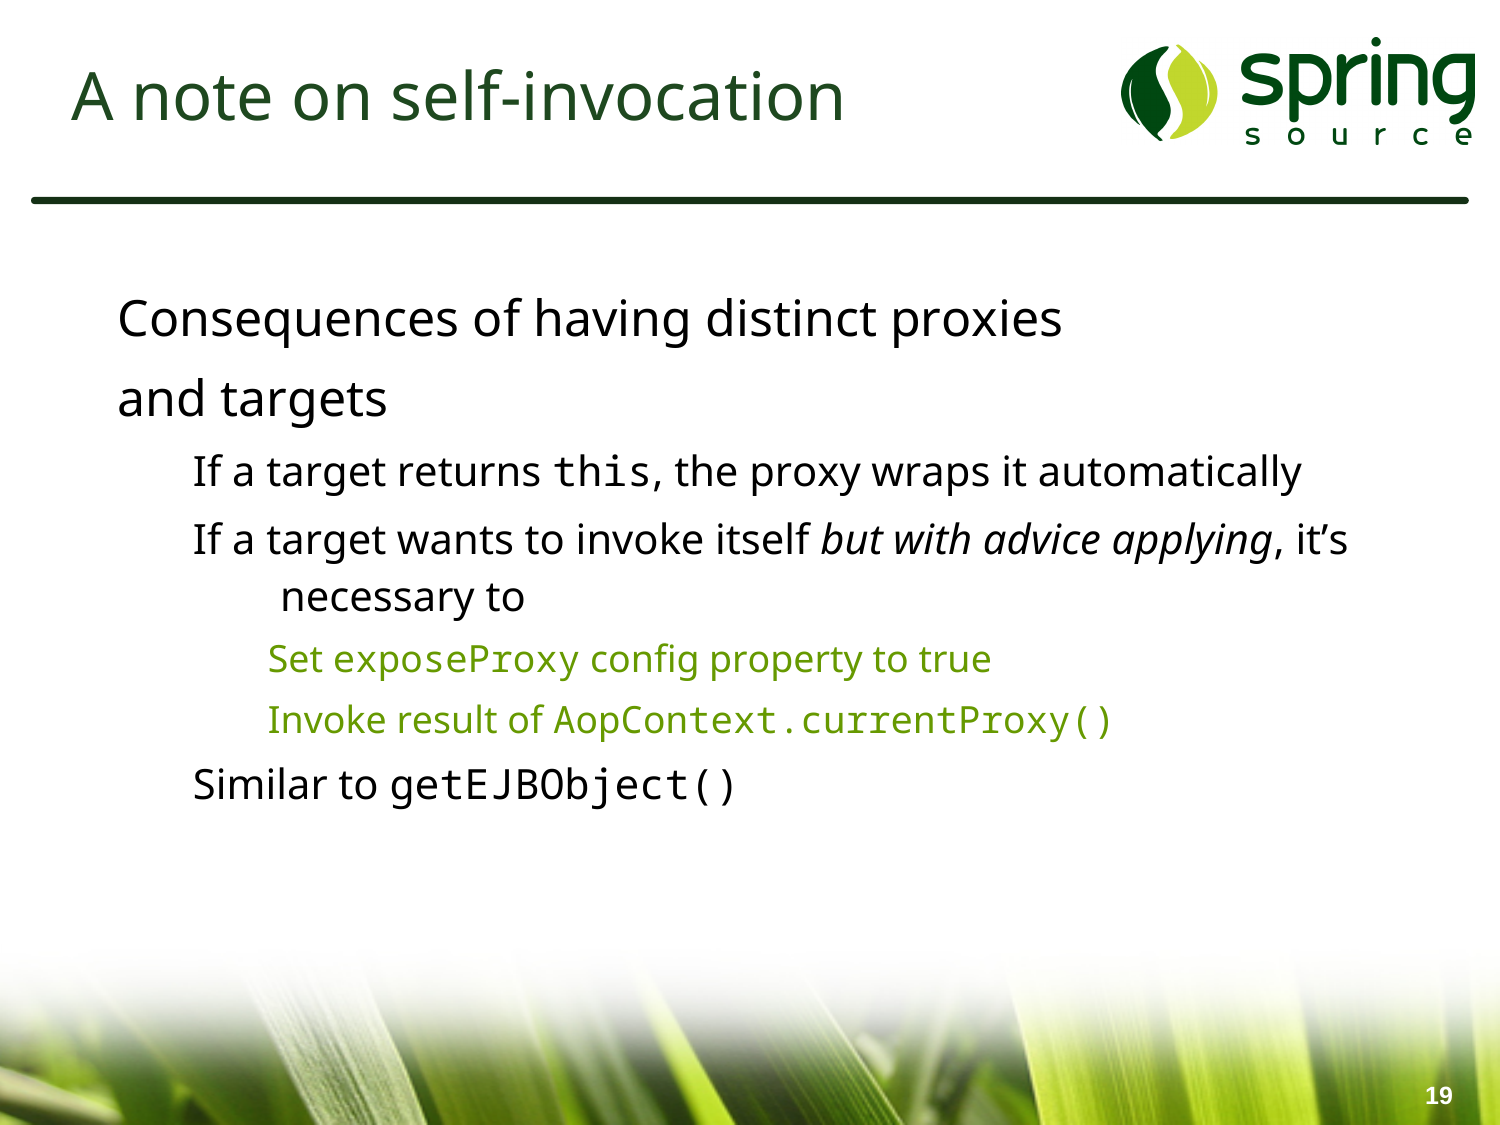

# A note on self-invocation
Consequences of having distinct proxies
and targets
If a target returns this, the proxy wraps it automatically
If a target wants to invoke itself but with advice applying, it’s necessary to
Set exposeProxy config property to true
Invoke result of AopContext.currentProxy()
Similar to getEJBObject()